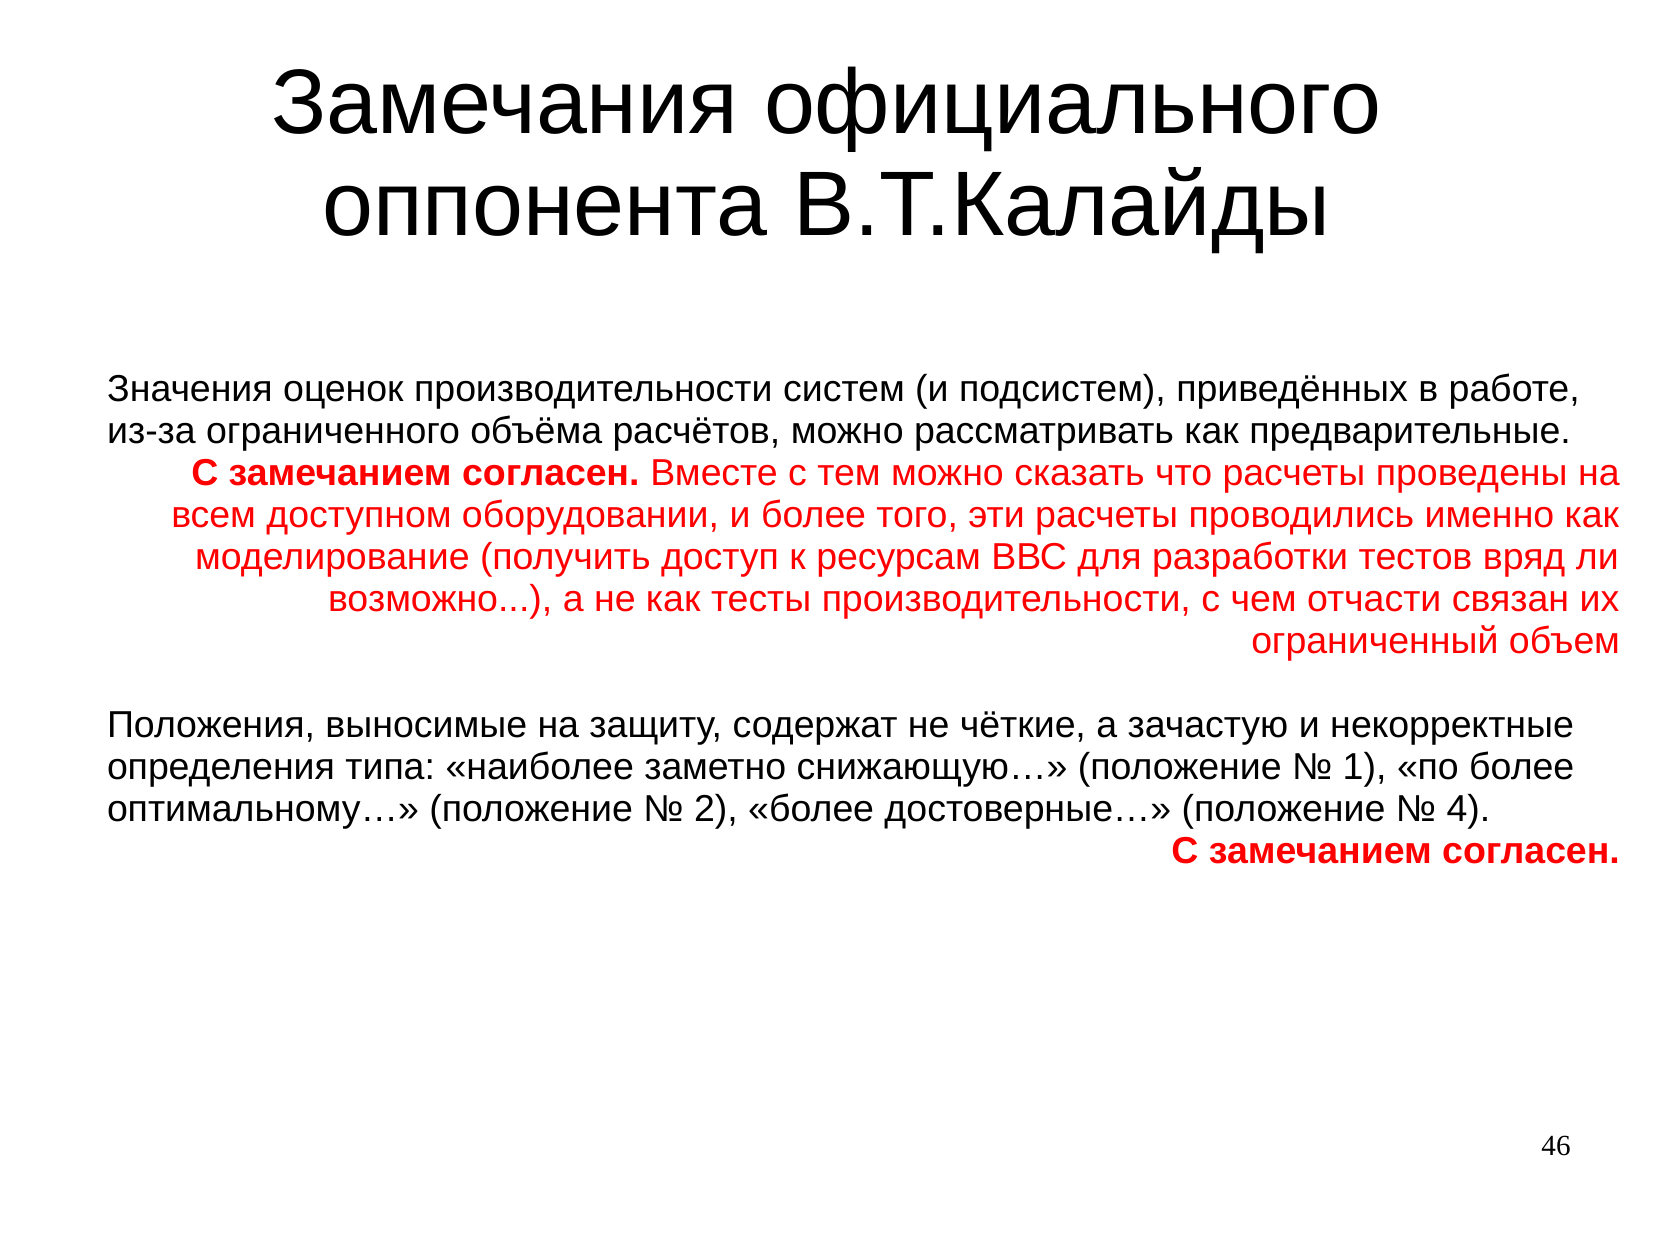

# Замечания официального оппонента В.Т.Калайды
Значения оценок производительности систем (и подсистем), приведённых в работе, из-за ограниченного объёма расчётов, можно рассматривать как предварительные.
С замечанием согласен. Вместе с тем можно сказать что расчеты проведены на всем доступном оборудовании, и более того, эти расчеты проводились именно как моделирование (получить доступ к ресурсам ВВС для разработки тестов вряд ли возможно...), а не как тесты производительности, с чем отчасти связан их ограниченный объем
Положения, выносимые на защиту, содержат не чёткие, а зачастую и некорректные определения типа: «наиболее заметно снижающую…» (положение № 1), «по более оптимальному…» (положение № 2), «более достоверные…» (положение № 4).
С замечанием согласен.
46